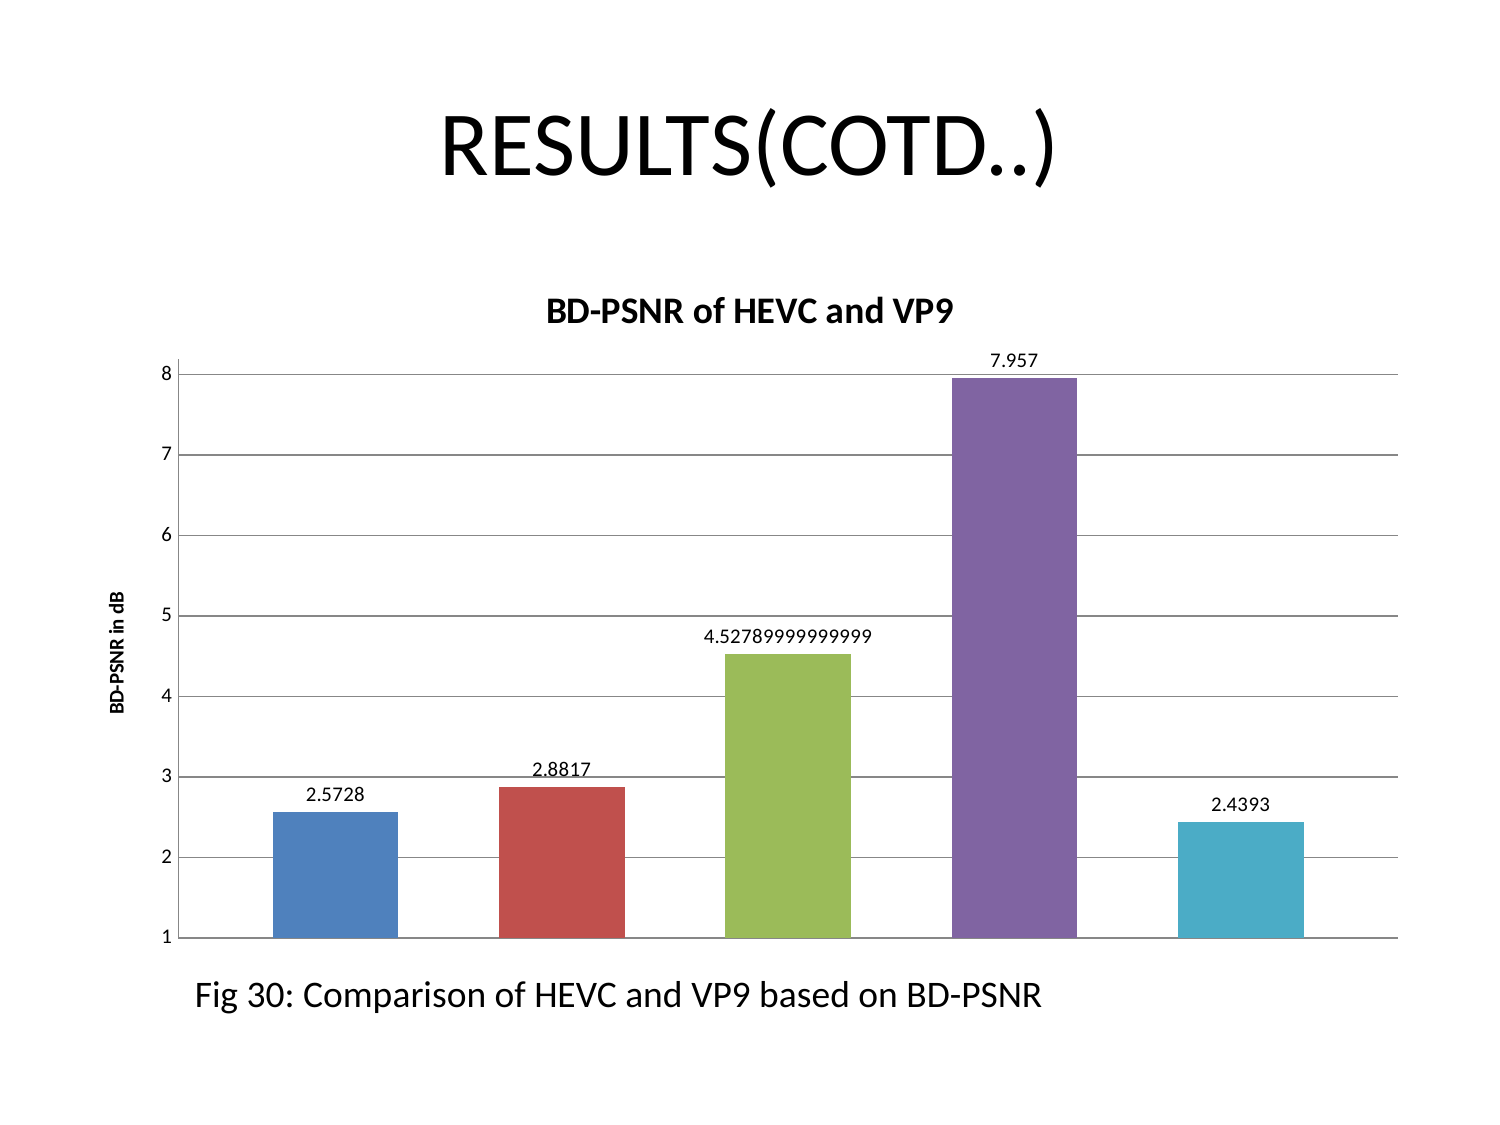

# Results(cotd..)
### Chart: BD-PSNR of HEVC and VP9
| Category | akiyo_qcif | waterfall_cif | BasketballDrill_832x480_50 | Jockey_1920x1080 | PeopleOnStreet_2560_1600_30_crop |
|---|---|---|---|---|---|
| 1 | 2.5728 | 2.8817 | 4.52789999999999 | 7.957 | 2.4393 |Fig 30: Comparison of HEVC and VP9 based on BD-PSNR